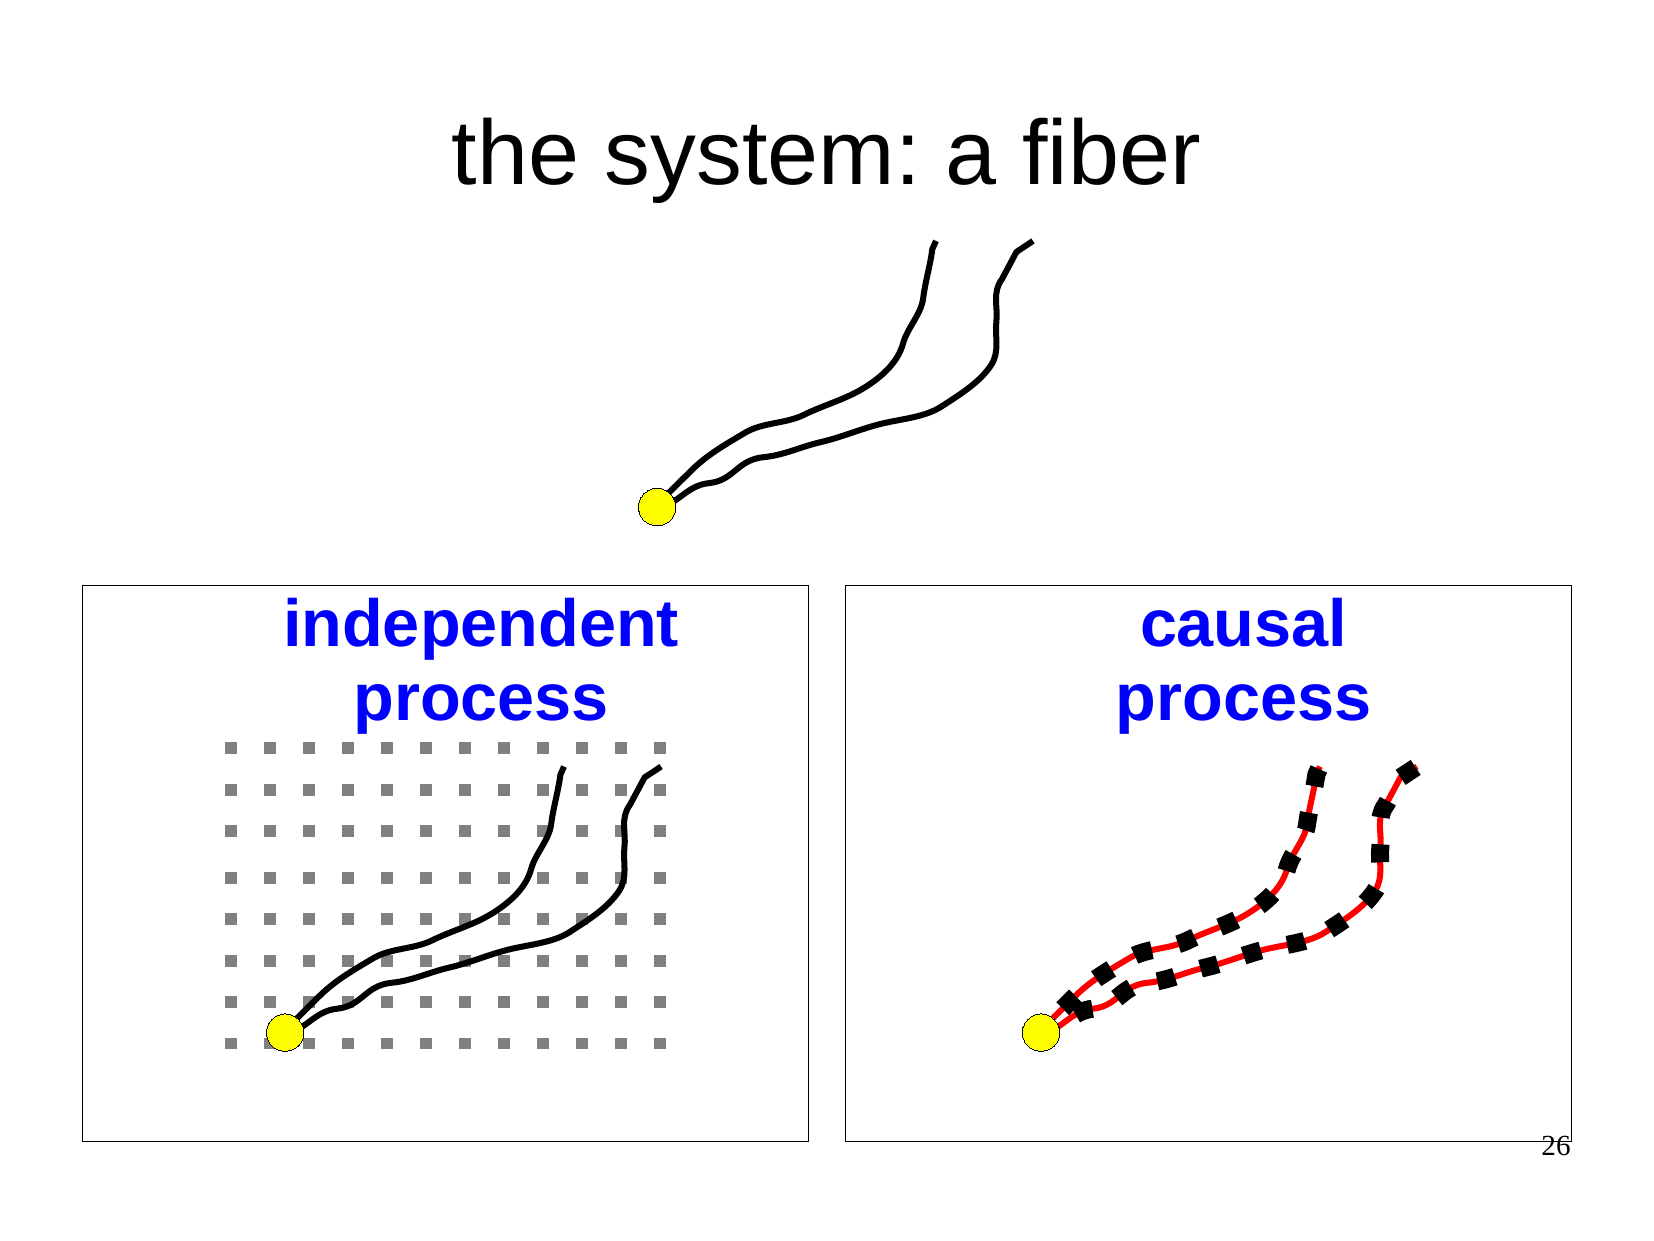

# the system: a fiber
independent process
causal
process
26